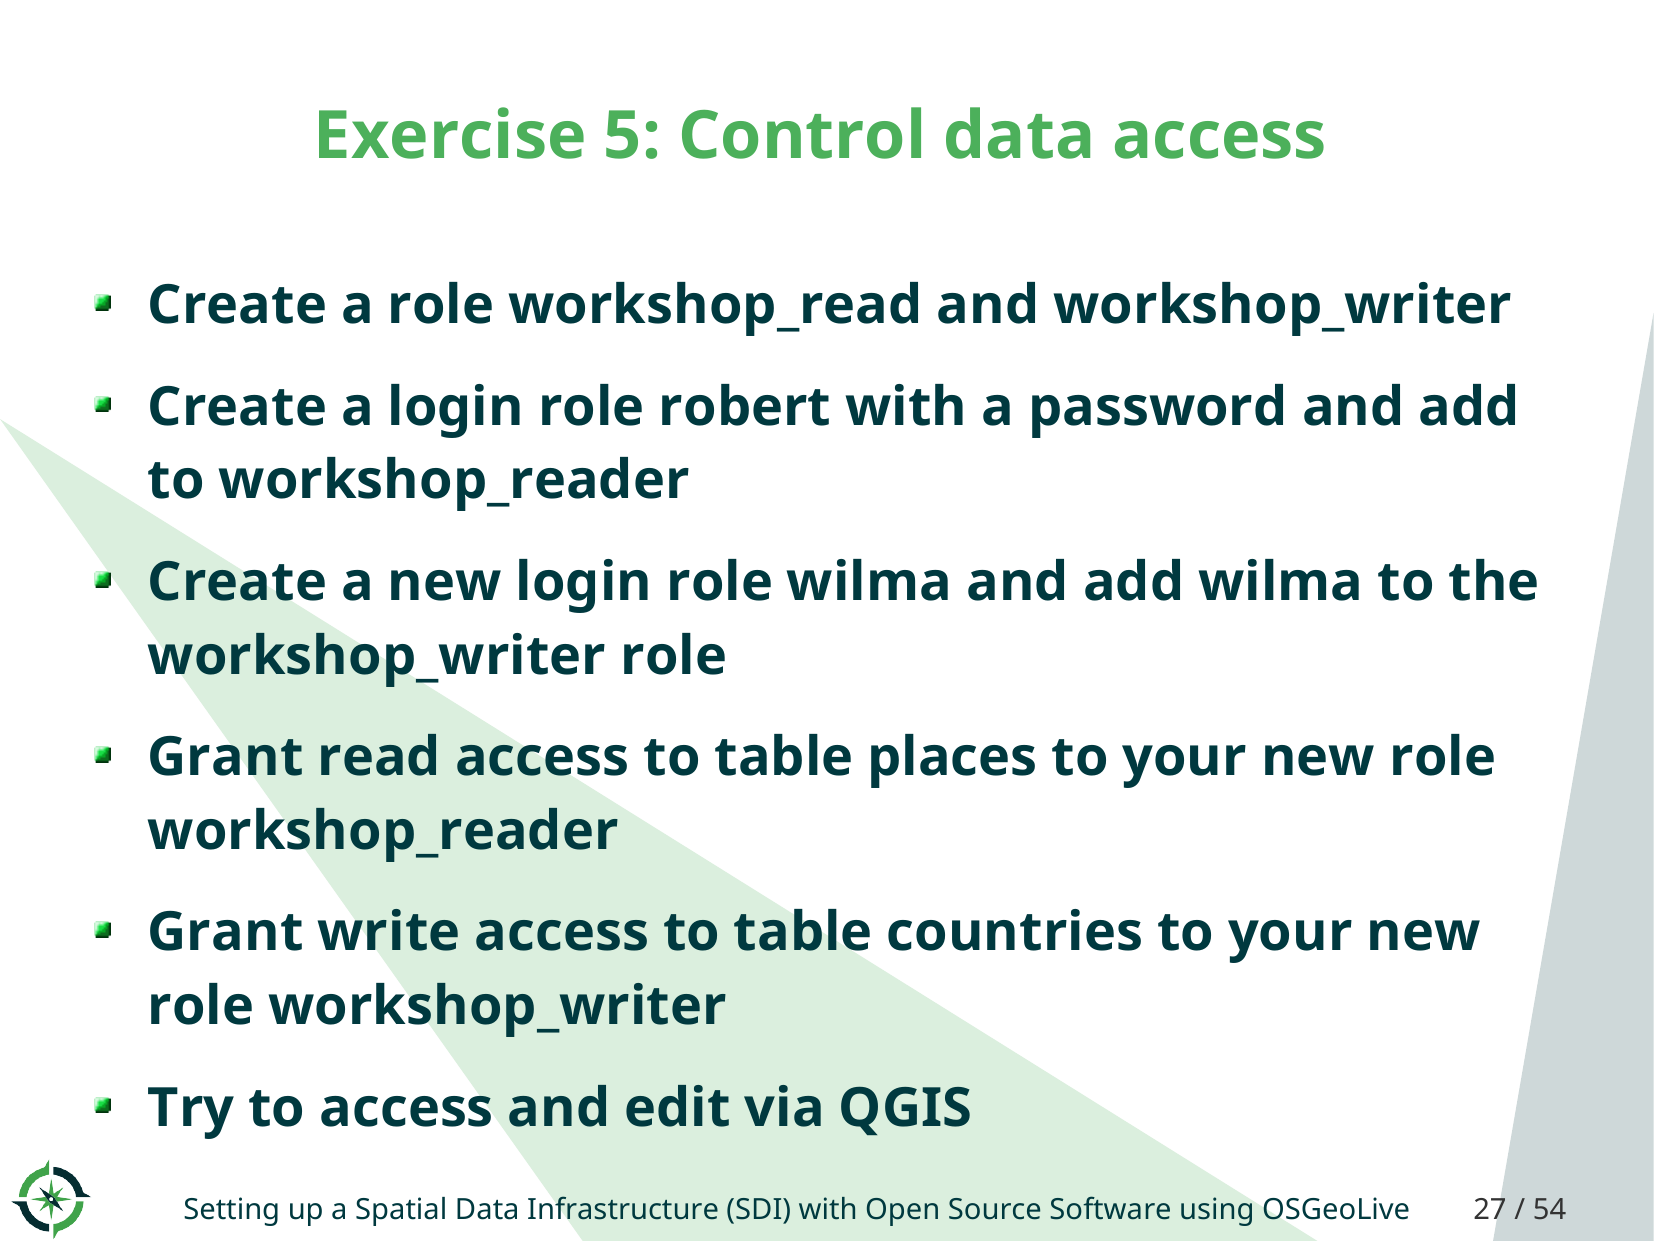

# Exercise 5: Control data access
Create a role workshop_read and workshop_writer
Create a login role robert with a password and add to workshop_reader
Create a new login role wilma and add wilma to the workshop_writer role
Grant read access to table places to your new role workshop_reader
Grant write access to table countries to your new role workshop_writer
Try to access and edit via QGIS